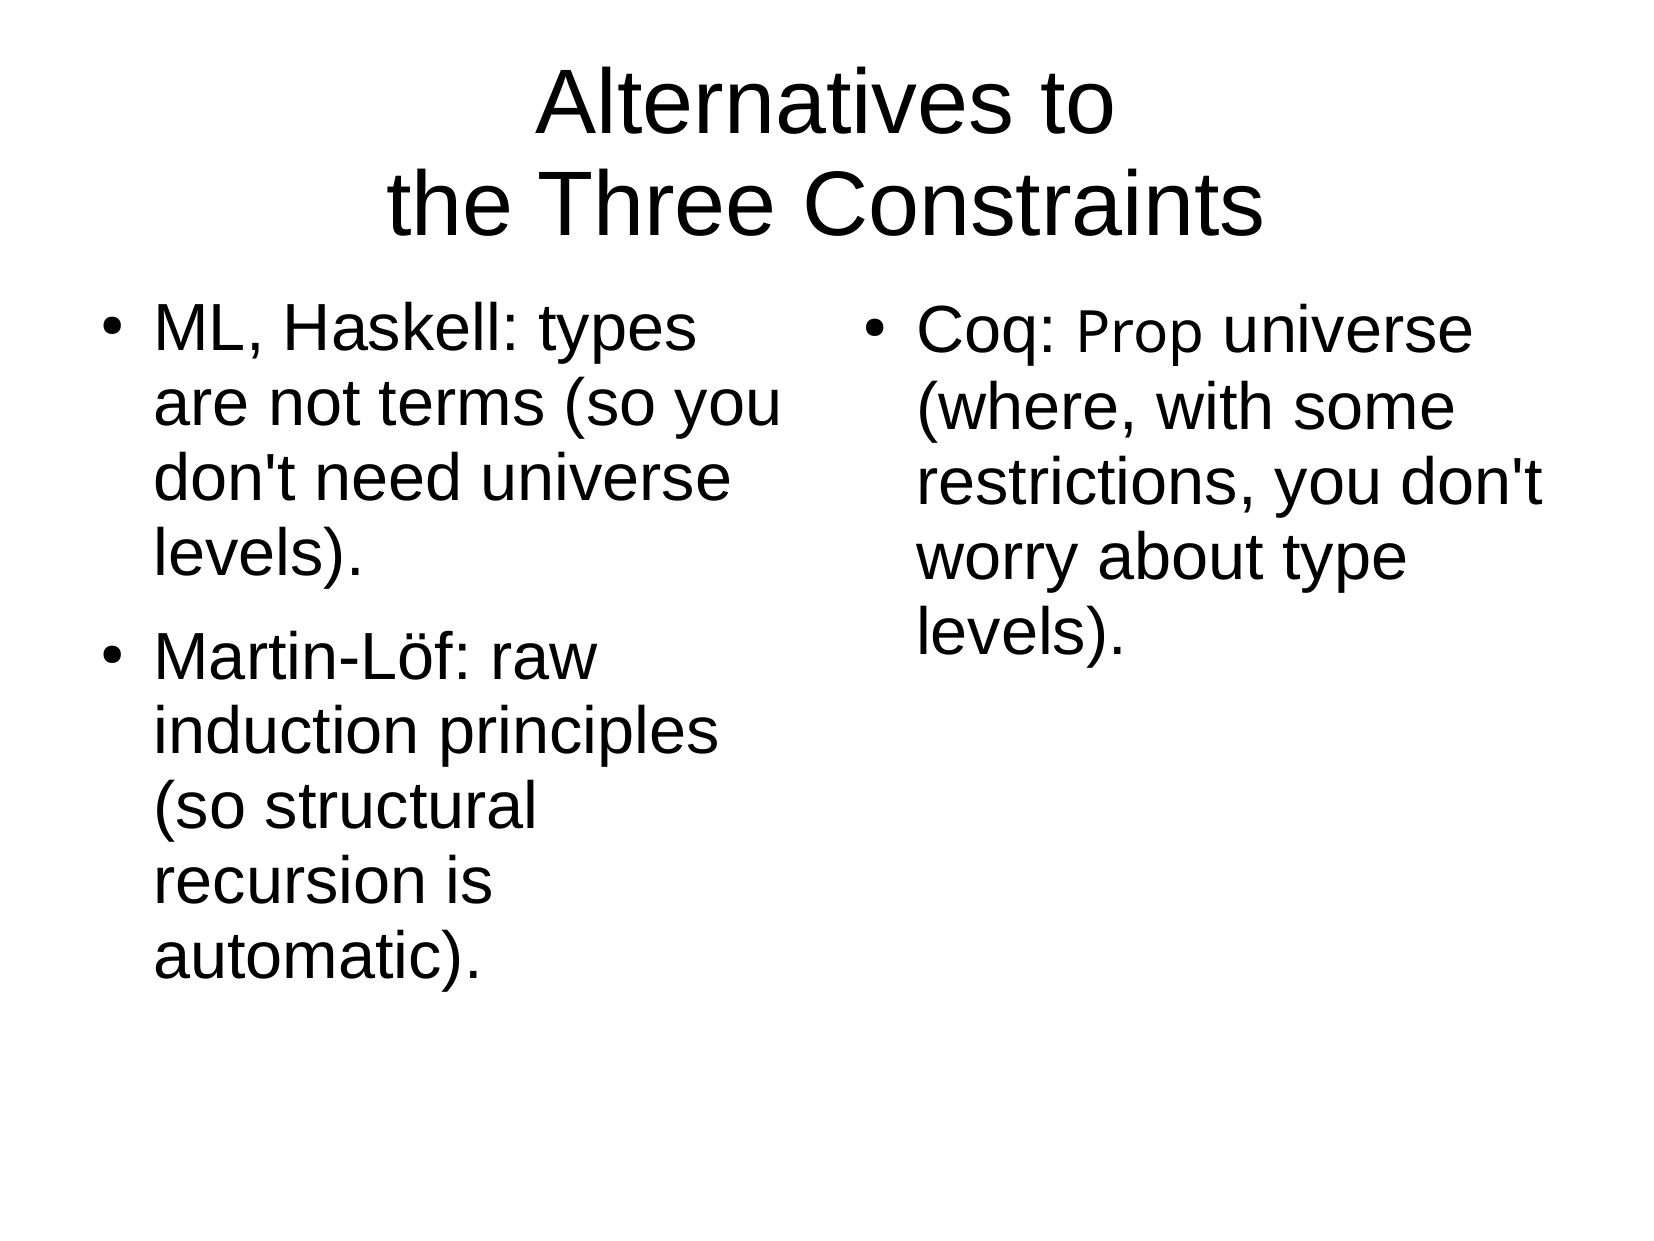

# Alternatives to the Three Constraints
ML, Haskell: types are not terms (so you don't need universe levels).
Martin-Löf: raw induction principles (so structural recursion is automatic).
Coq: Prop universe (where, with some restrictions, you don't worry about type levels).